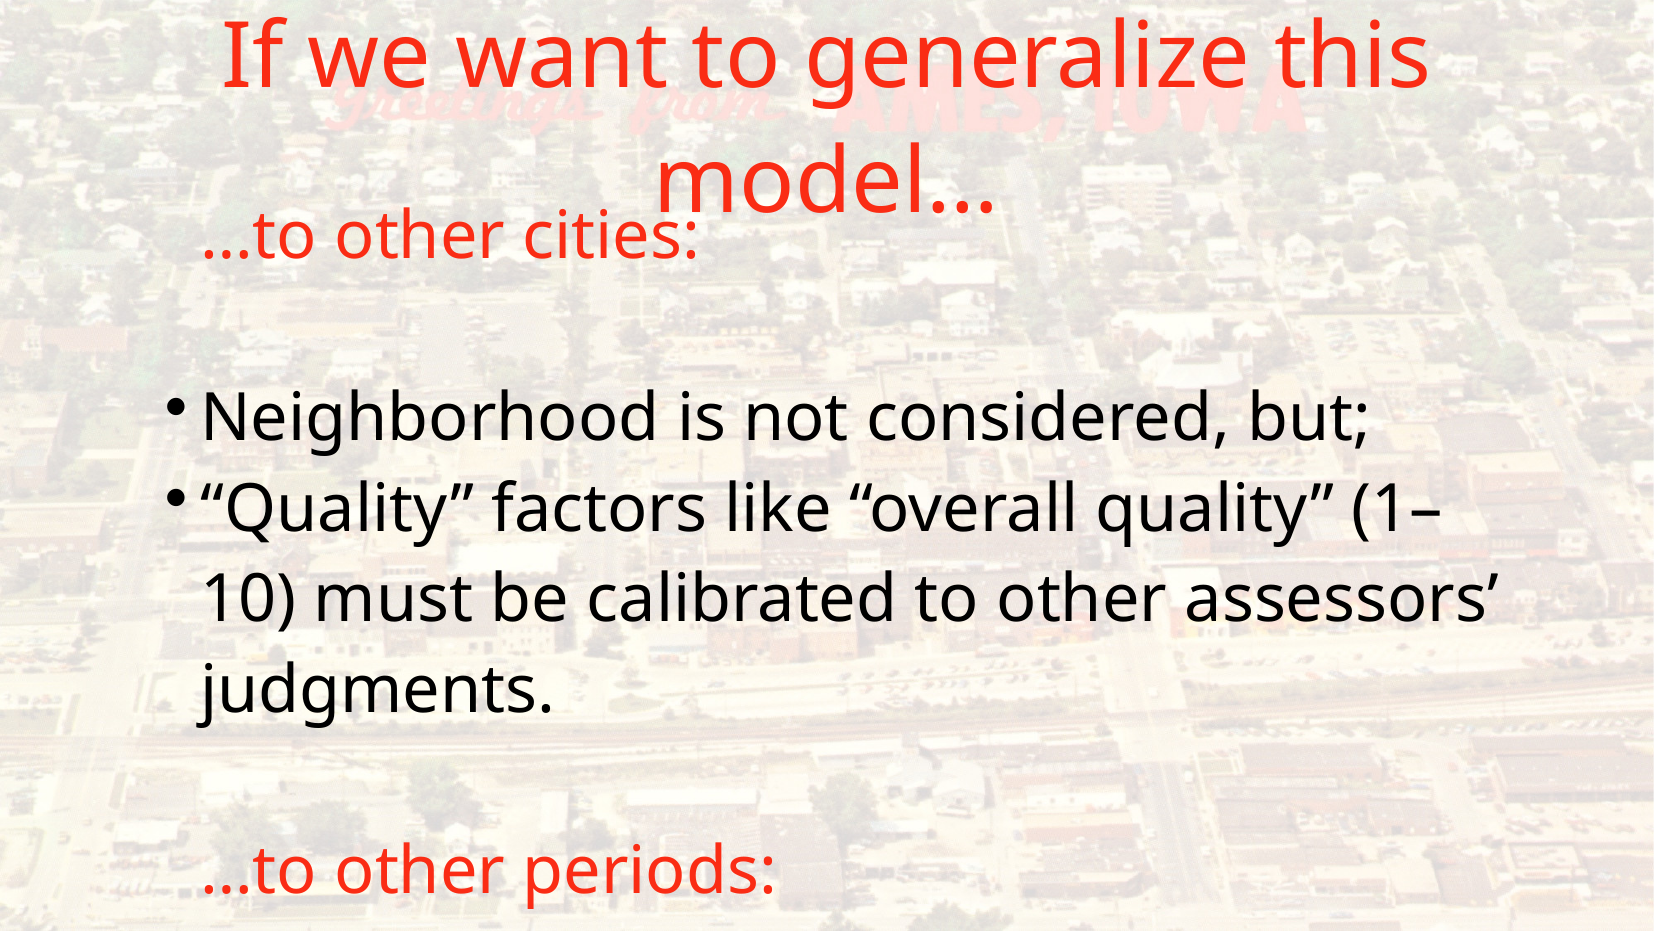

# If we want to generalize this model…
…to other cities:
Neighborhood is not considered, but;
“Quality” factors like “overall quality” (1–10) must be calibrated to other assessors’ judgments.
…to other periods:
The “sale year” factor must be adjusted so as
not to consider the ’08 subprime crisis.